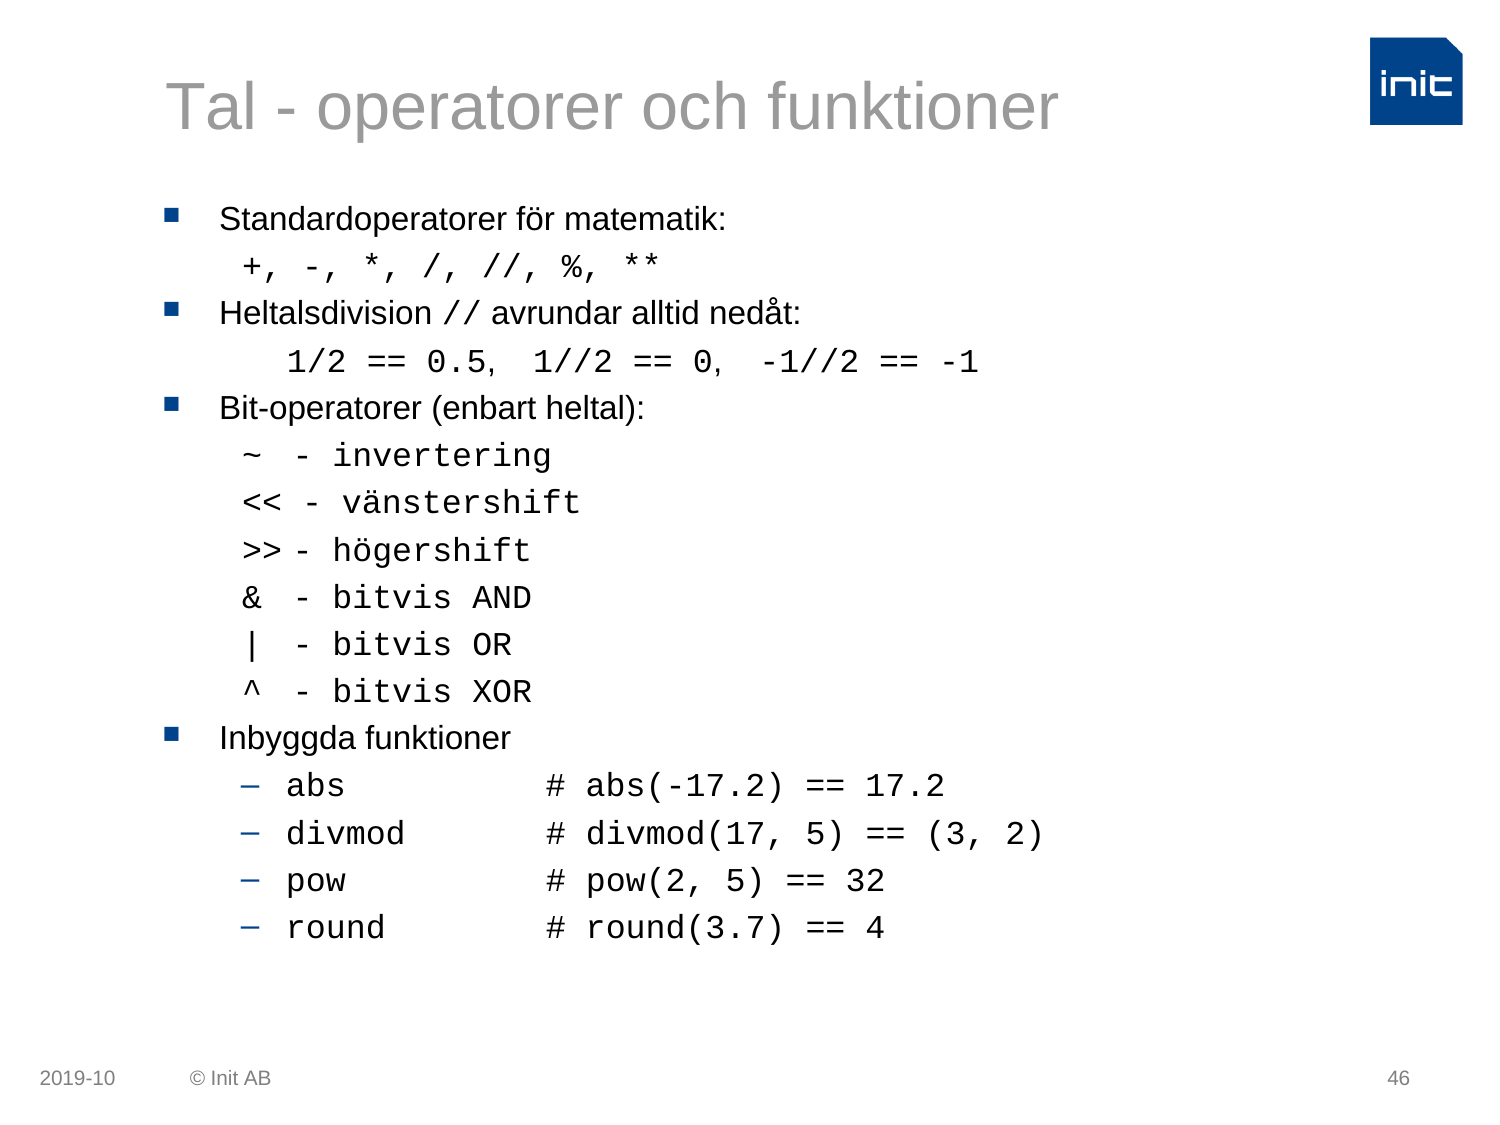

Tal - operatorer och funktioner
Standardoperatorer för matematik:
+, -, *, /, //, %, **
Heltalsdivision // avrundar alltid nedåt:
1/2 == 0.5, 1//2 == 0, -1//2 == -1
Bit-operatorer (enbart heltal):
~ 		- invertering
<< - vänstershift
>>		- högershift
&		- bitvis AND
|		- bitvis OR
^		- bitvis XOR
Inbyggda funktioner
abs # abs(-17.2) == 17.2
divmod # divmod(17, 5) == (3, 2)
pow # pow(2, 5) == 32
round # round(3.7) == 4
2019-10
© Init AB